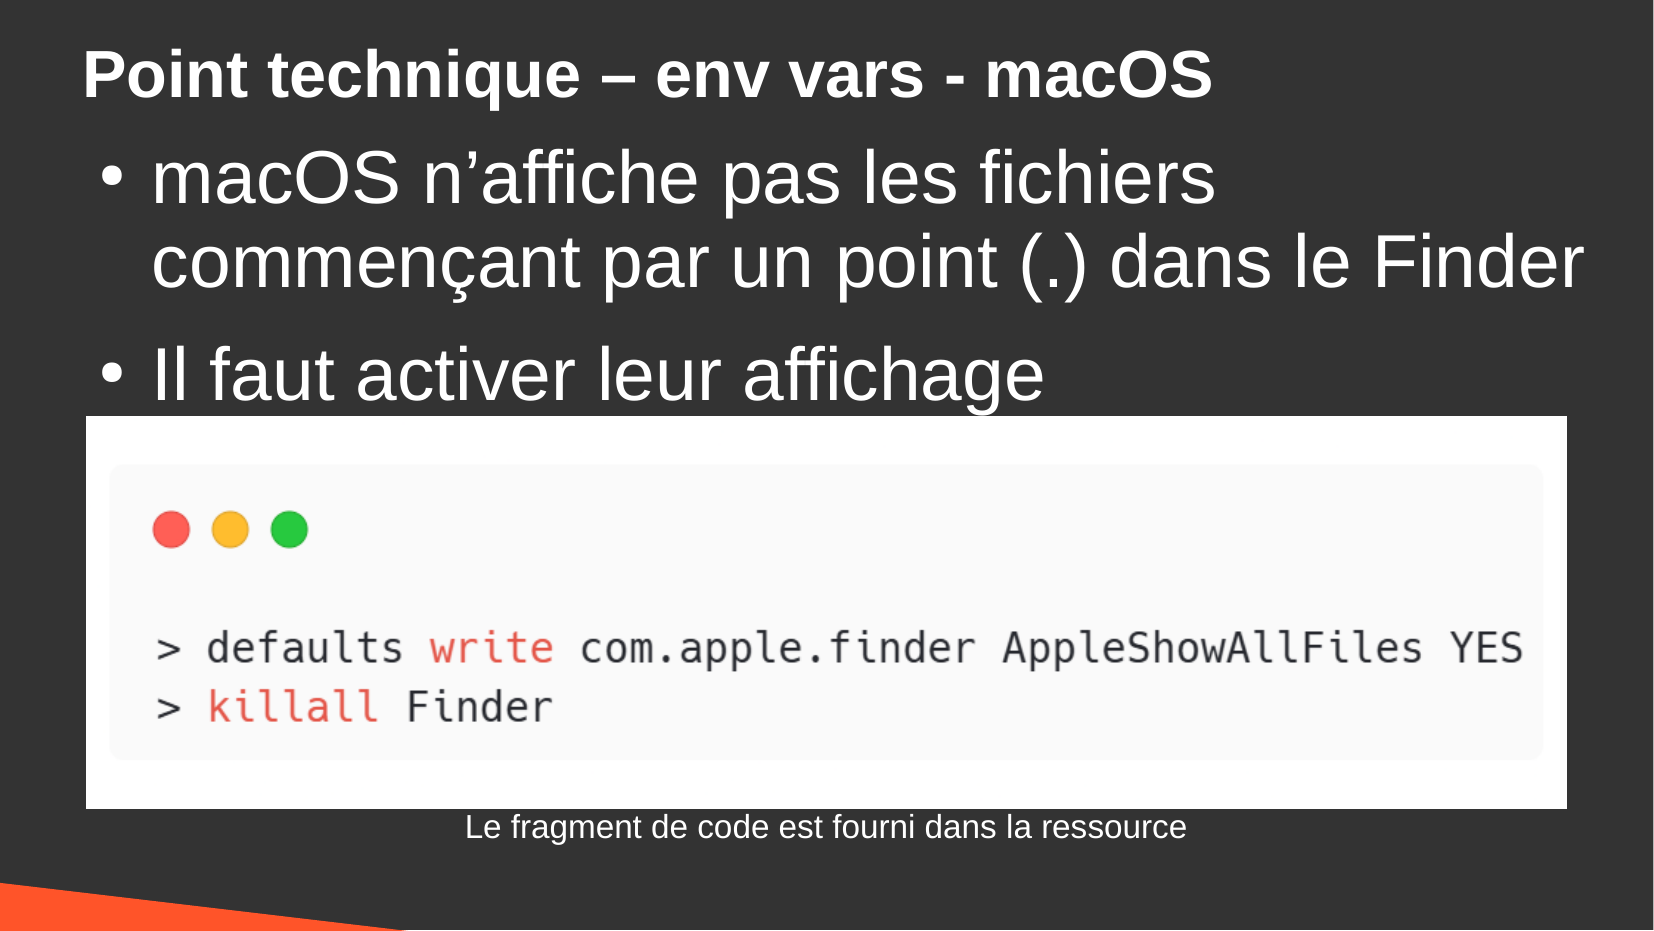

# Point technique – env vars - macOS
macOS n’affiche pas les fichiers commençant par un point (.) dans le Finder
Il faut activer leur affichage
Le fragment de code est fourni dans la ressource